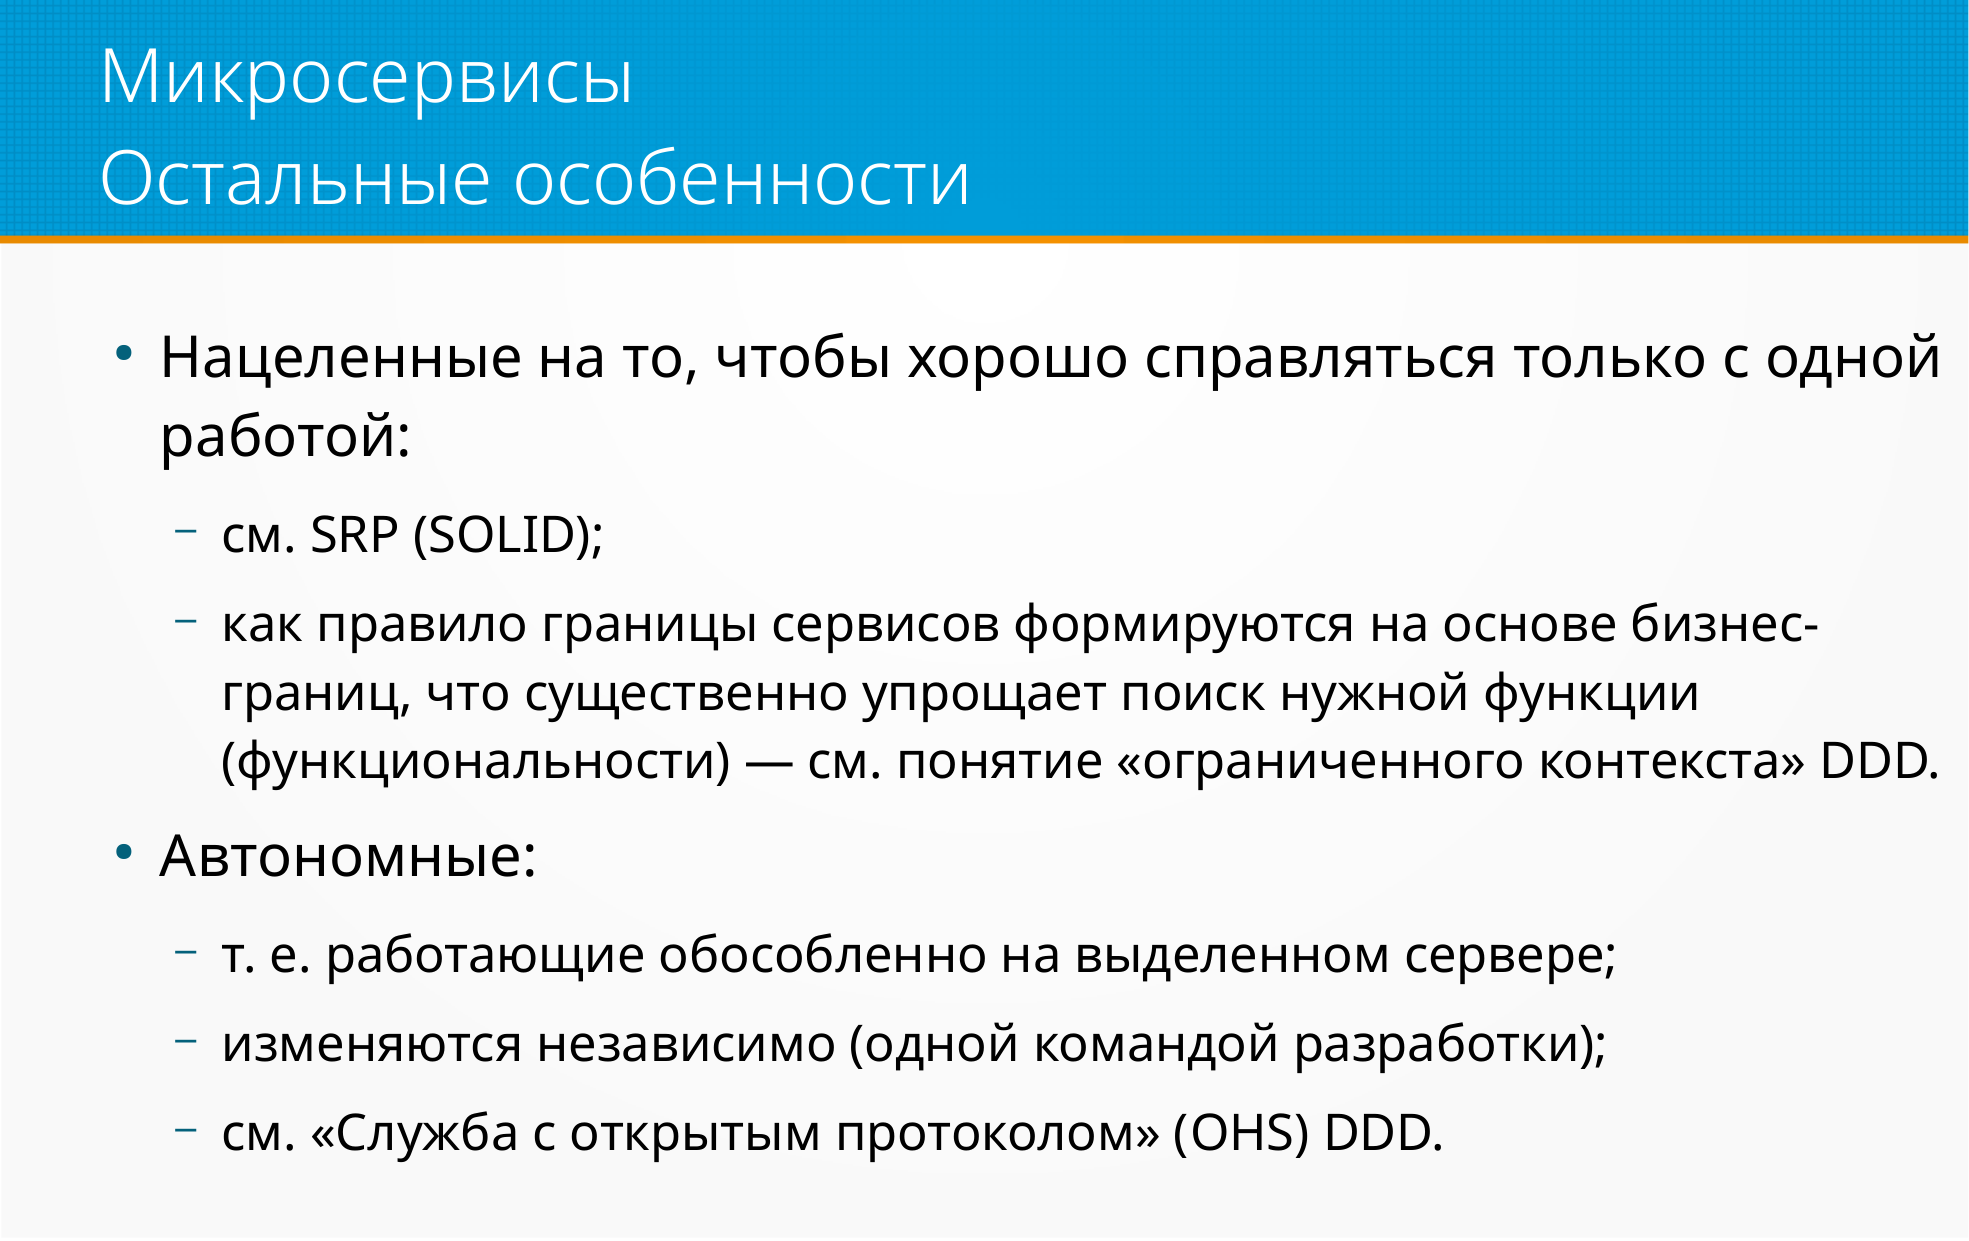

# Микросервисы Остальные особенности
Нацеленные на то, чтобы хорошо справляться только с одной работой:
см. SRP (SOLID);
как правило границы сервисов формируются на основе бизнес-границ, что существенно упрощает поиск нужной функции (функциональности) — см. понятие «ограниченного контекста» DDD.
Автономные:
т. е. работающие обособленно на выделенном сервере;
изменяются независимо (одной командой разработки);
см. «Служба с открытым протоколом» (OHS) DDD.